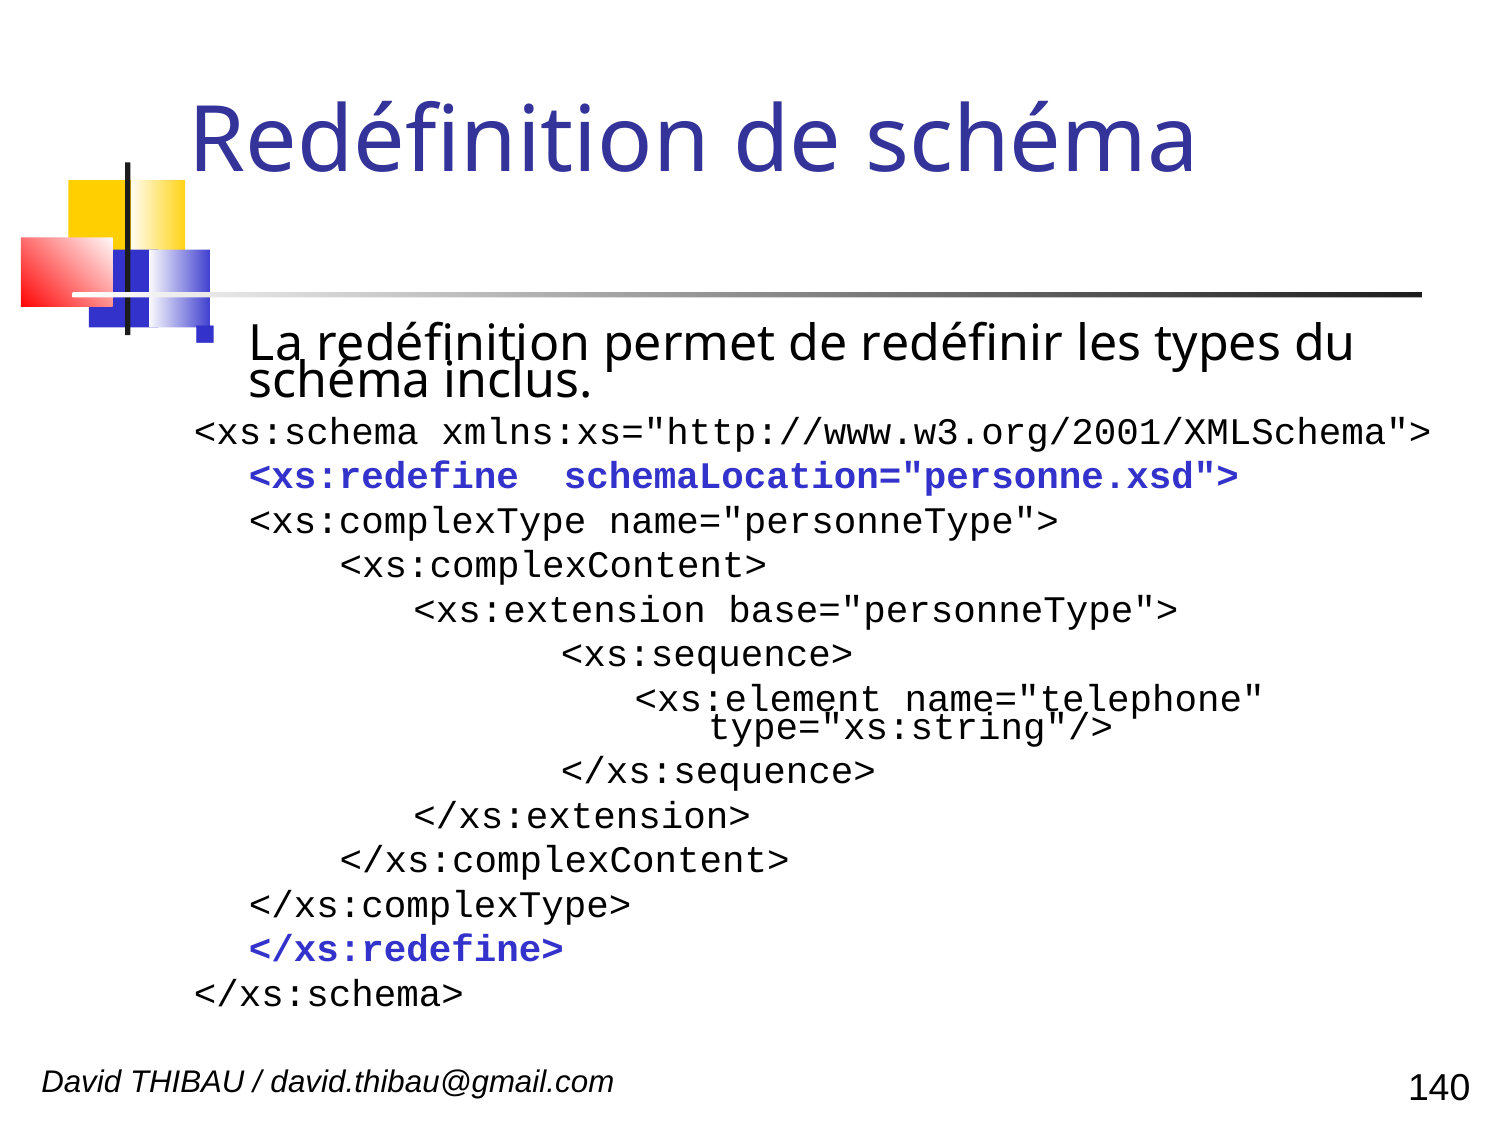

# Redéfinition de schéma
La redéfinition permet de redéfinir les types du schéma inclus.
<xs:schema xmlns:xs="http://www.w3.org/2001/XMLSchema">
	<xs:redefine schemaLocation="personne.xsd">
	<xs:complexType name="personneType">
			<xs:complexContent>
				<xs:extension base="personneType">
						<xs:sequence>
							<xs:element name="telephone"
							type="xs:string"/>
						</xs:sequence>
				</xs:extension>
			</xs:complexContent>
	</xs:complexType>
	</xs:redefine>
</xs:schema>